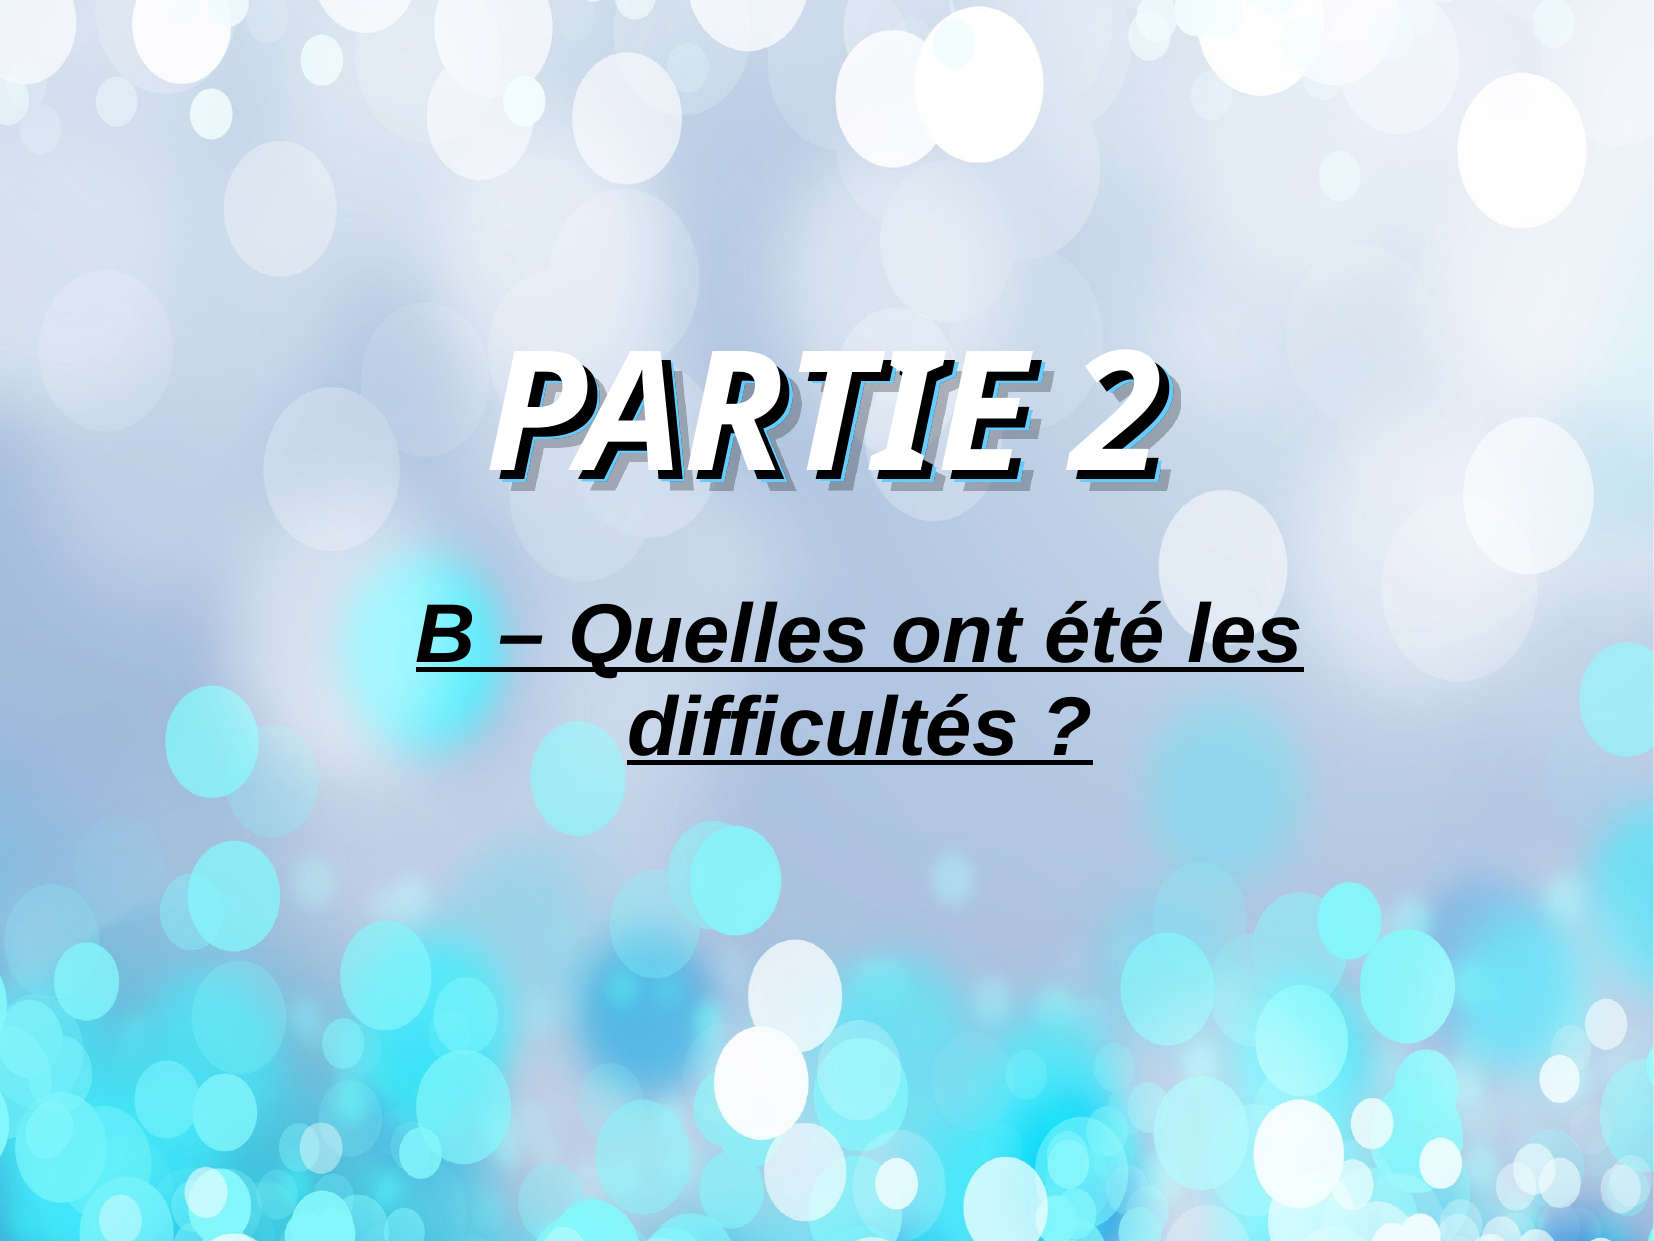

PARTIE 2
B – Quelles ont été les difficultés ?